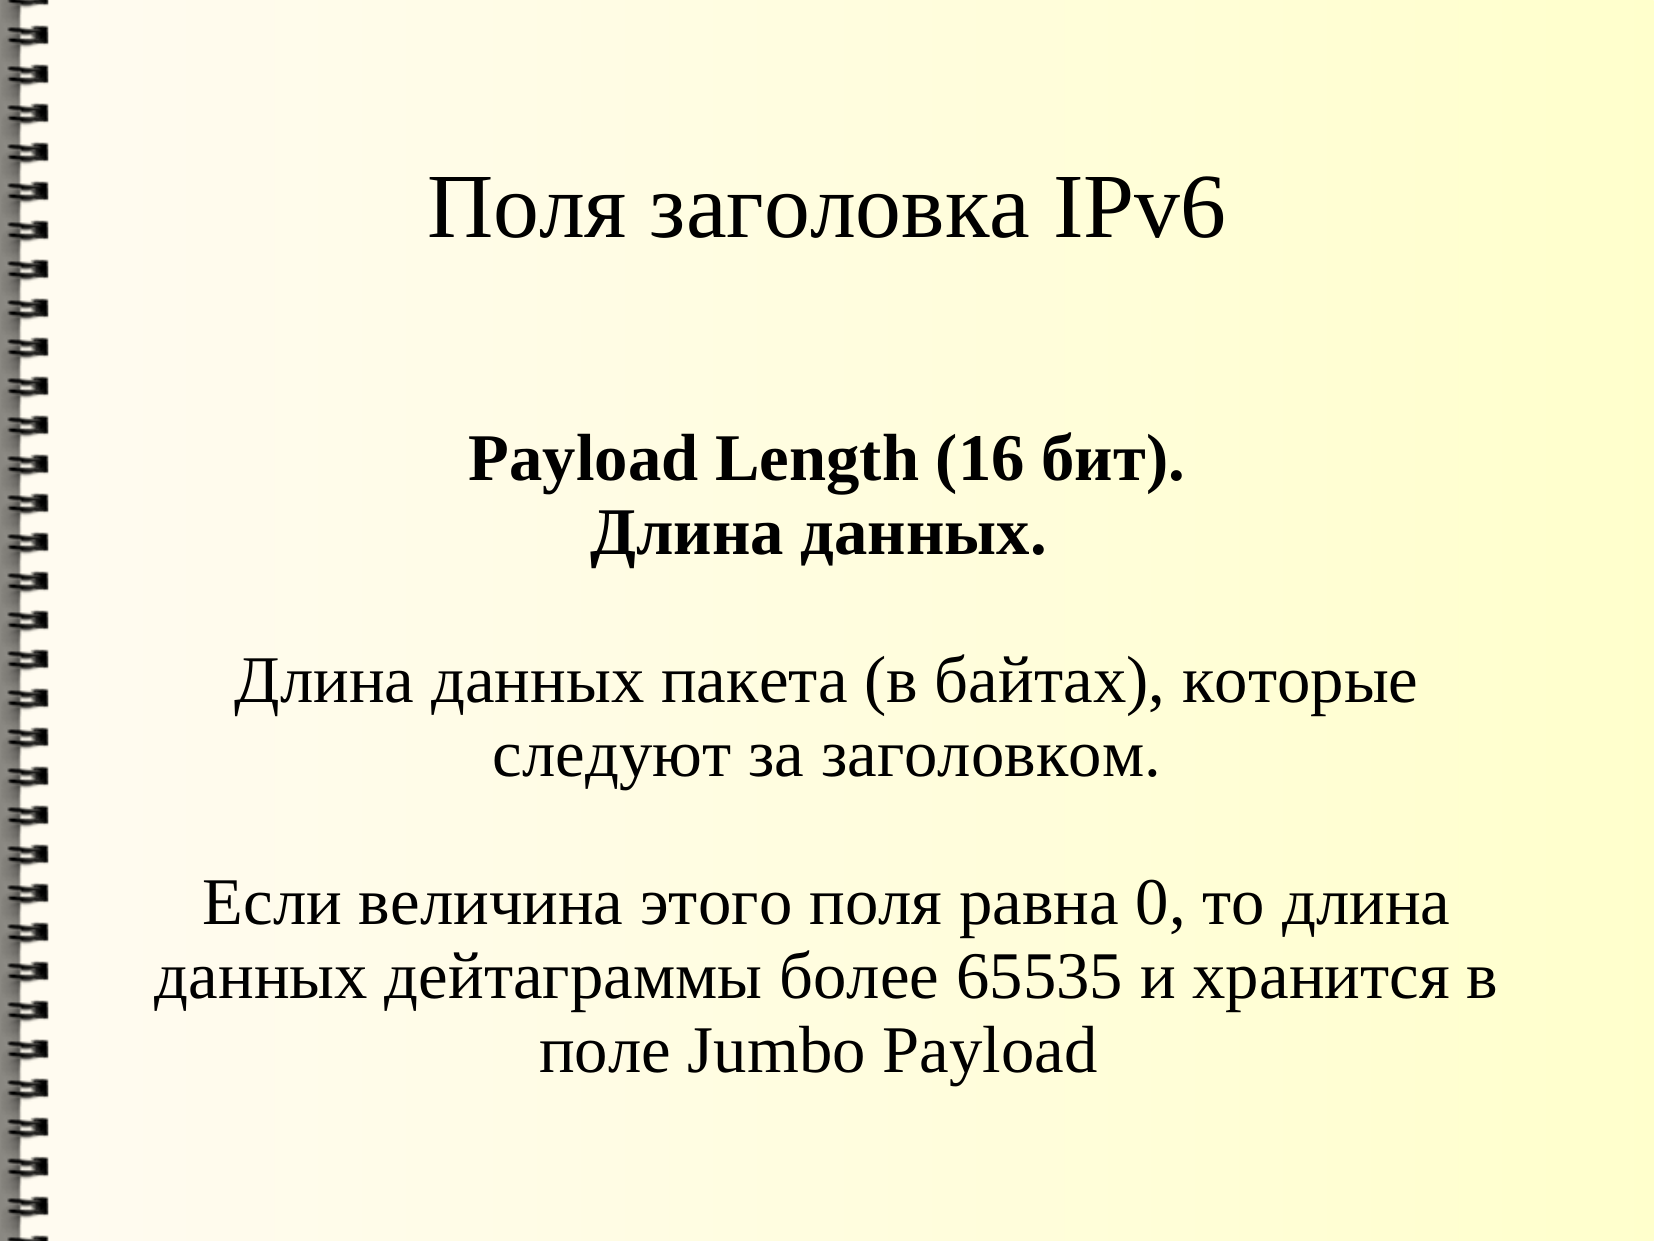

# Поля заголовка IPv6
Payload Length (16 бит).
Длина данных.
Длина данных пакета (в байтах), которые следуют за заголовком.
Если величина этого поля равна 0, то длина данных дейтаграммы более 65535 и хранится в поле Jumbo Payload